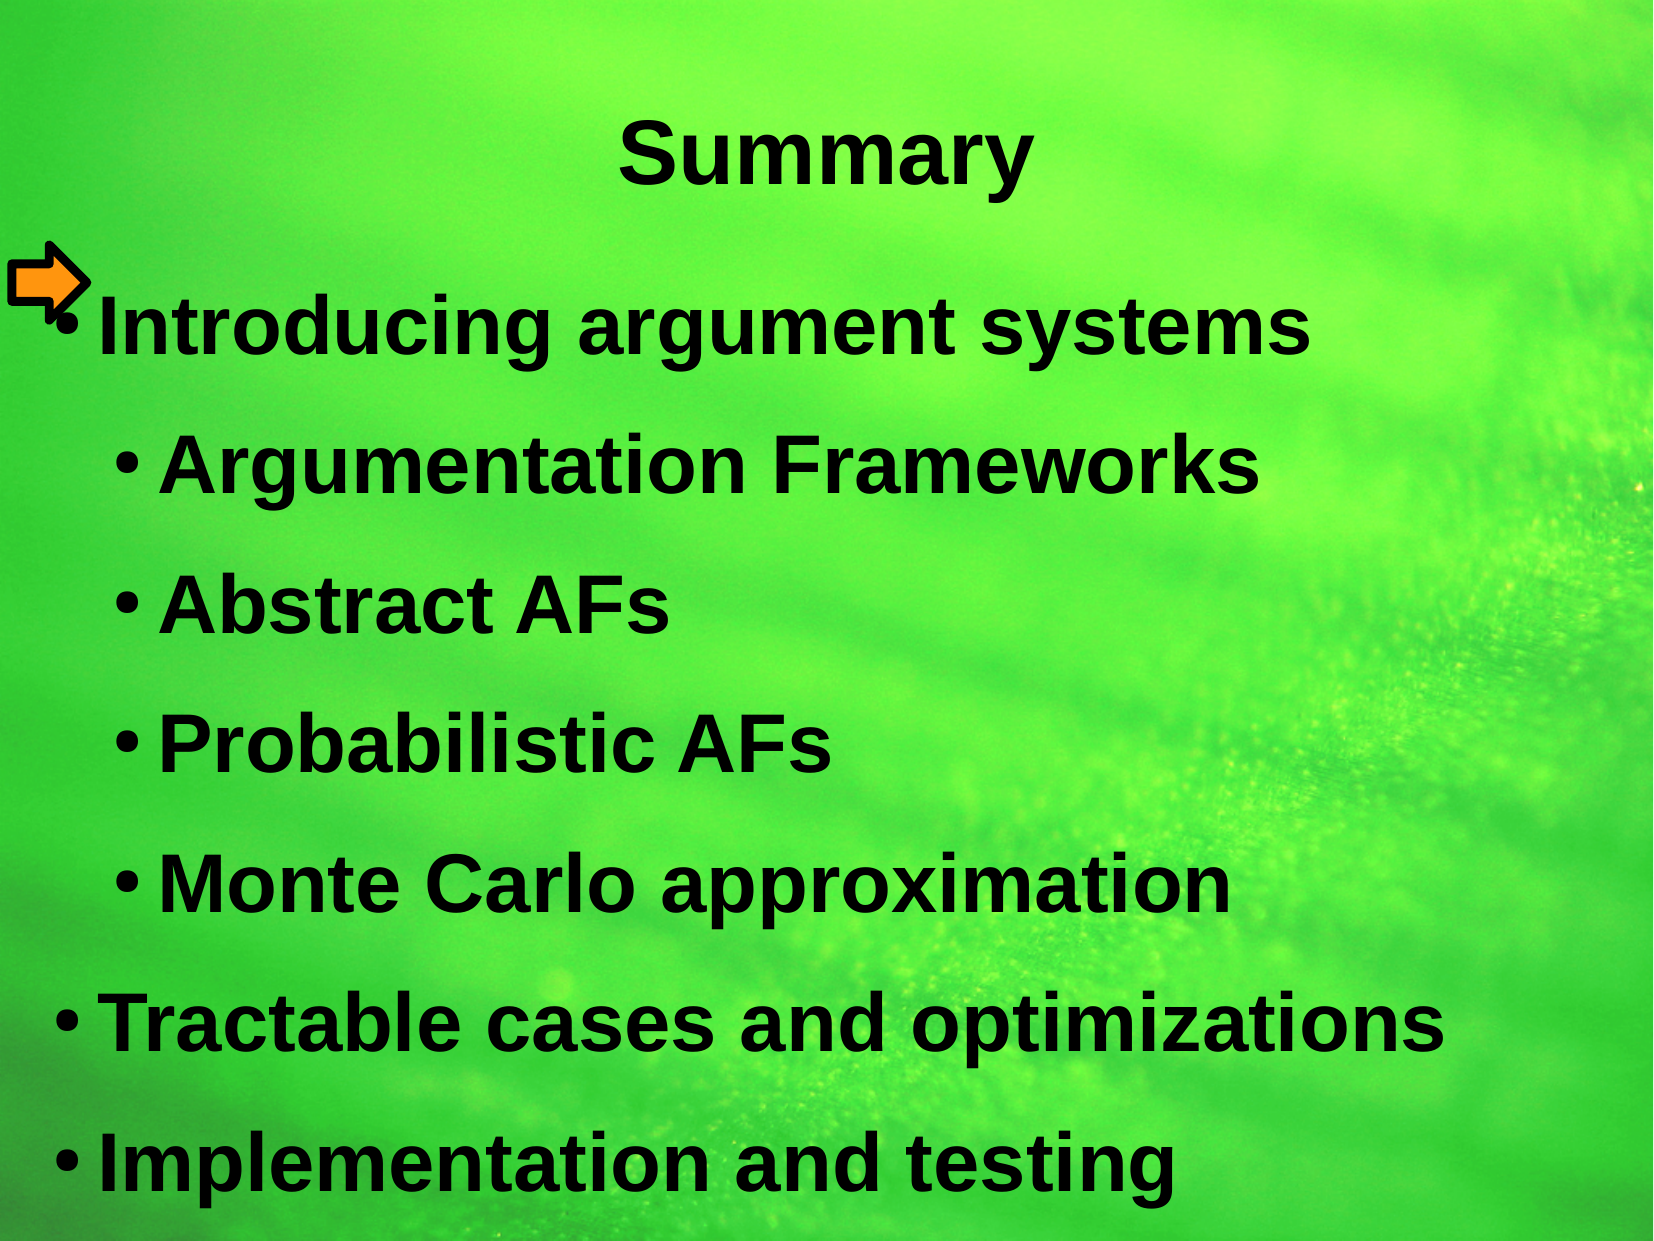

# Summary
Introducing argument systems
Argumentation Frameworks
Abstract AFs
Probabilistic AFs
Monte Carlo approximation
Tractable cases and optimizations
Implementation and testing